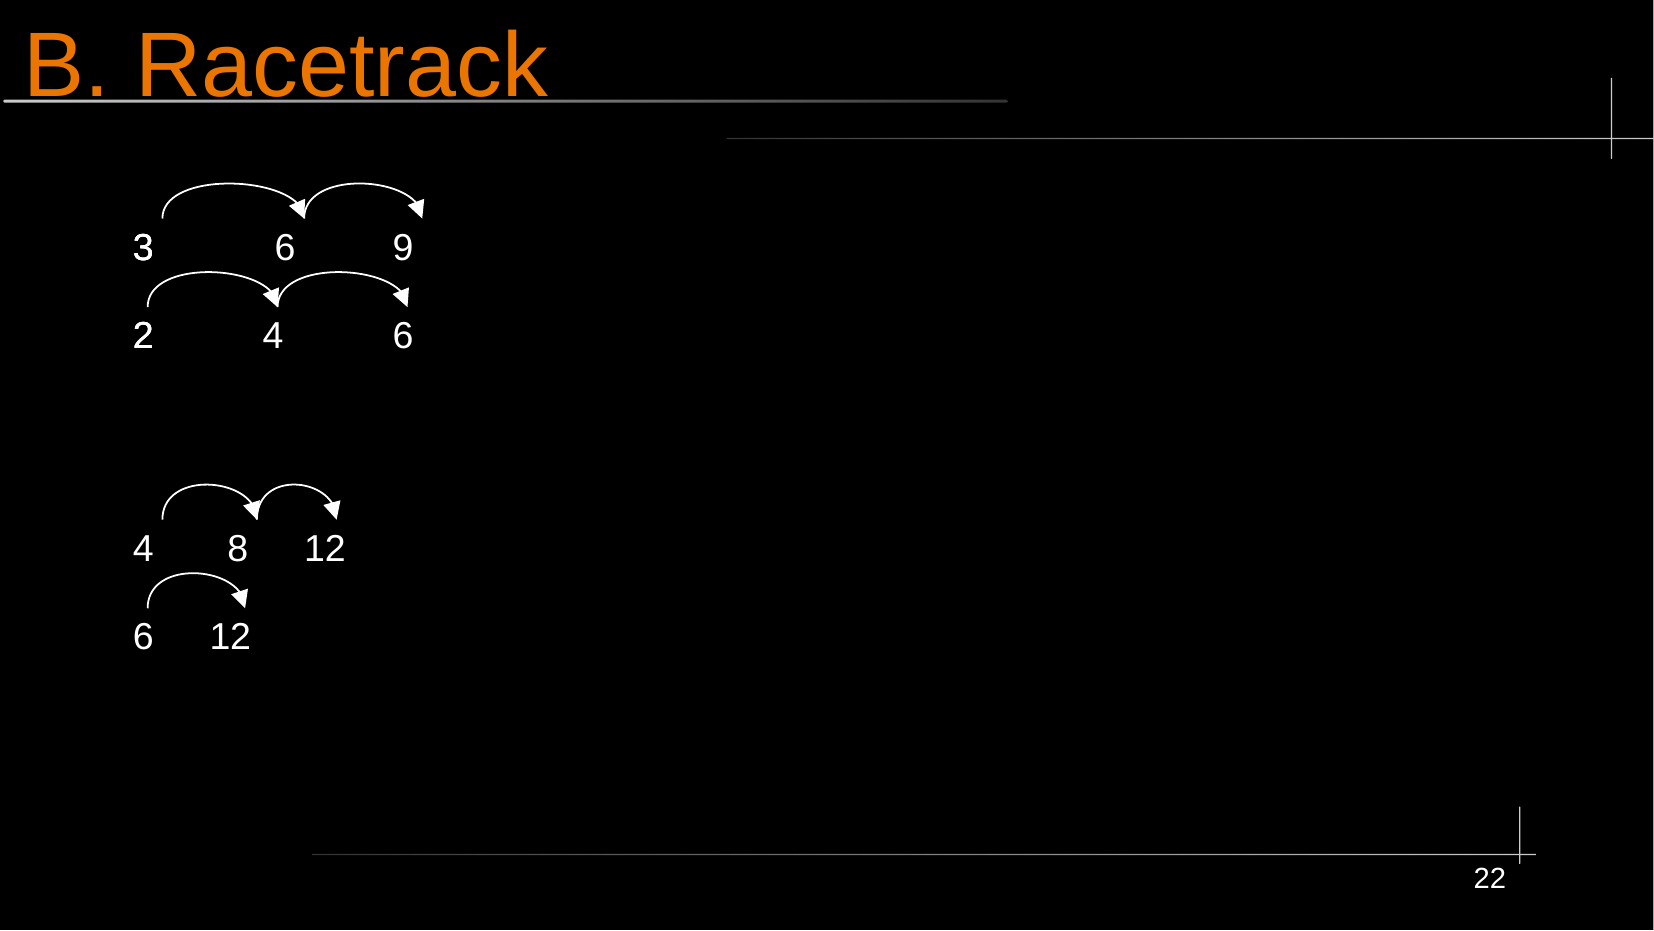

# B. Racetrack
3
3
3
6
9
2
2
2
4
6
4
8
12
6
12
22